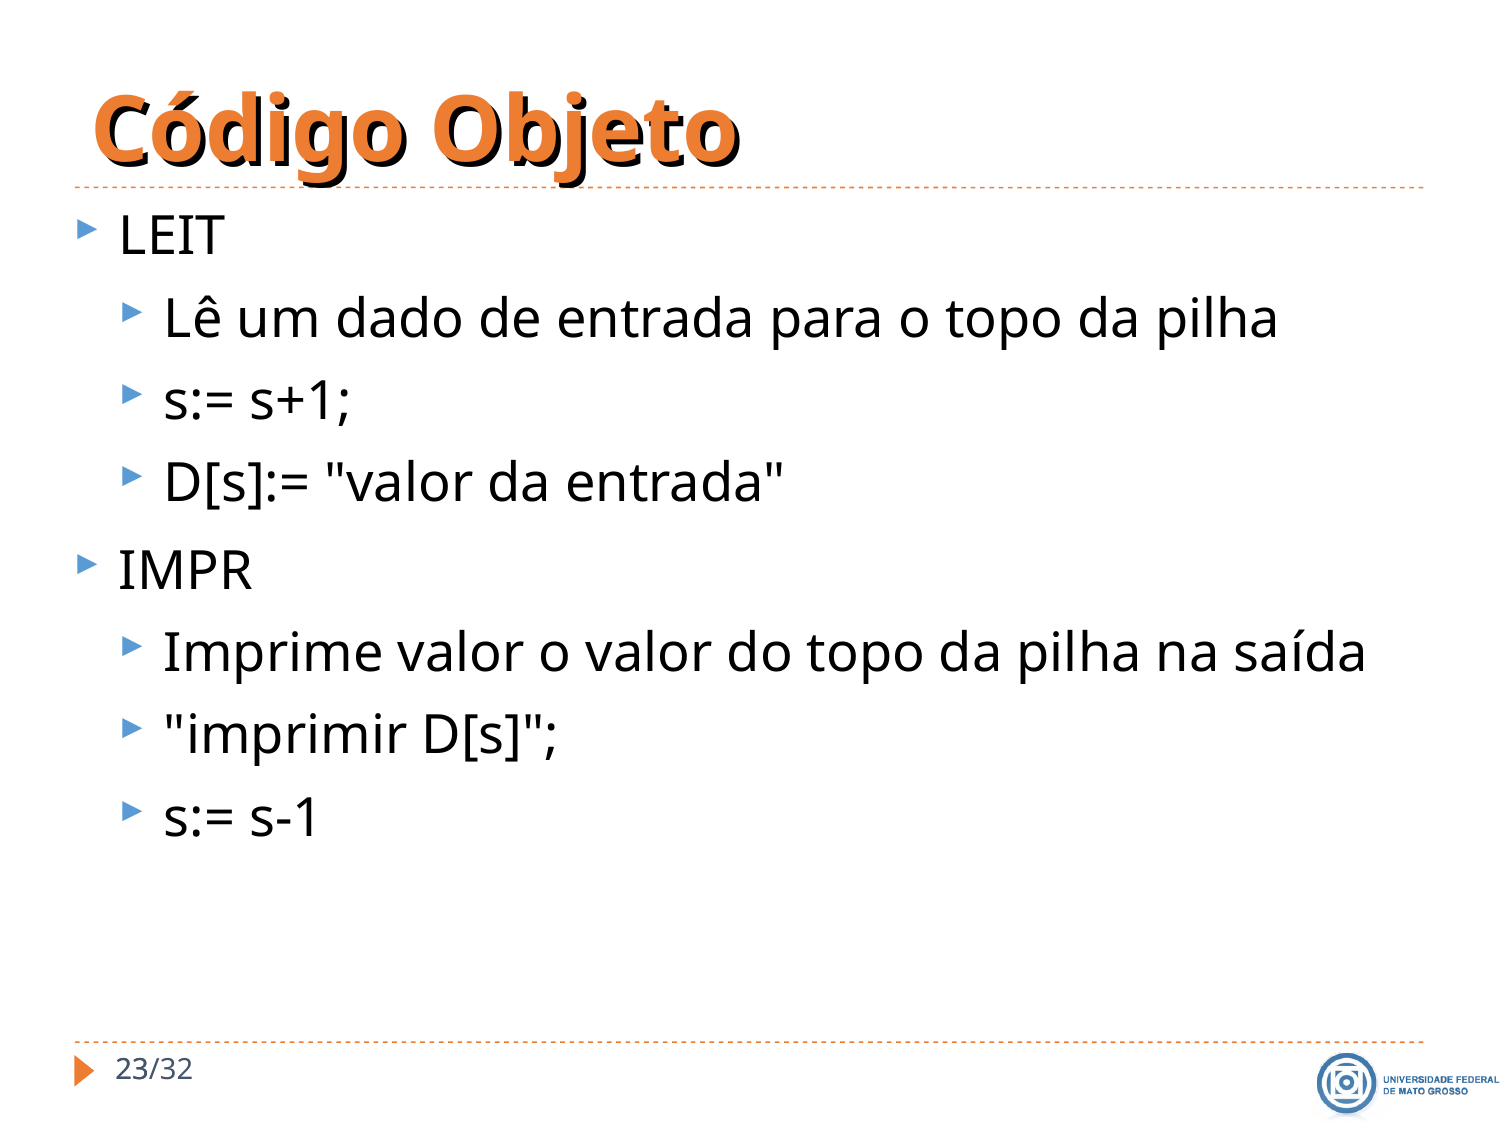

# Código Objeto
LEIT
Lê um dado de entrada para o topo da pilha
s:= s+1;
D[s]:= "valor da entrada"
IMPR
Imprime valor o valor do topo da pilha na saída
"imprimir D[s]";
s:= s-1
23